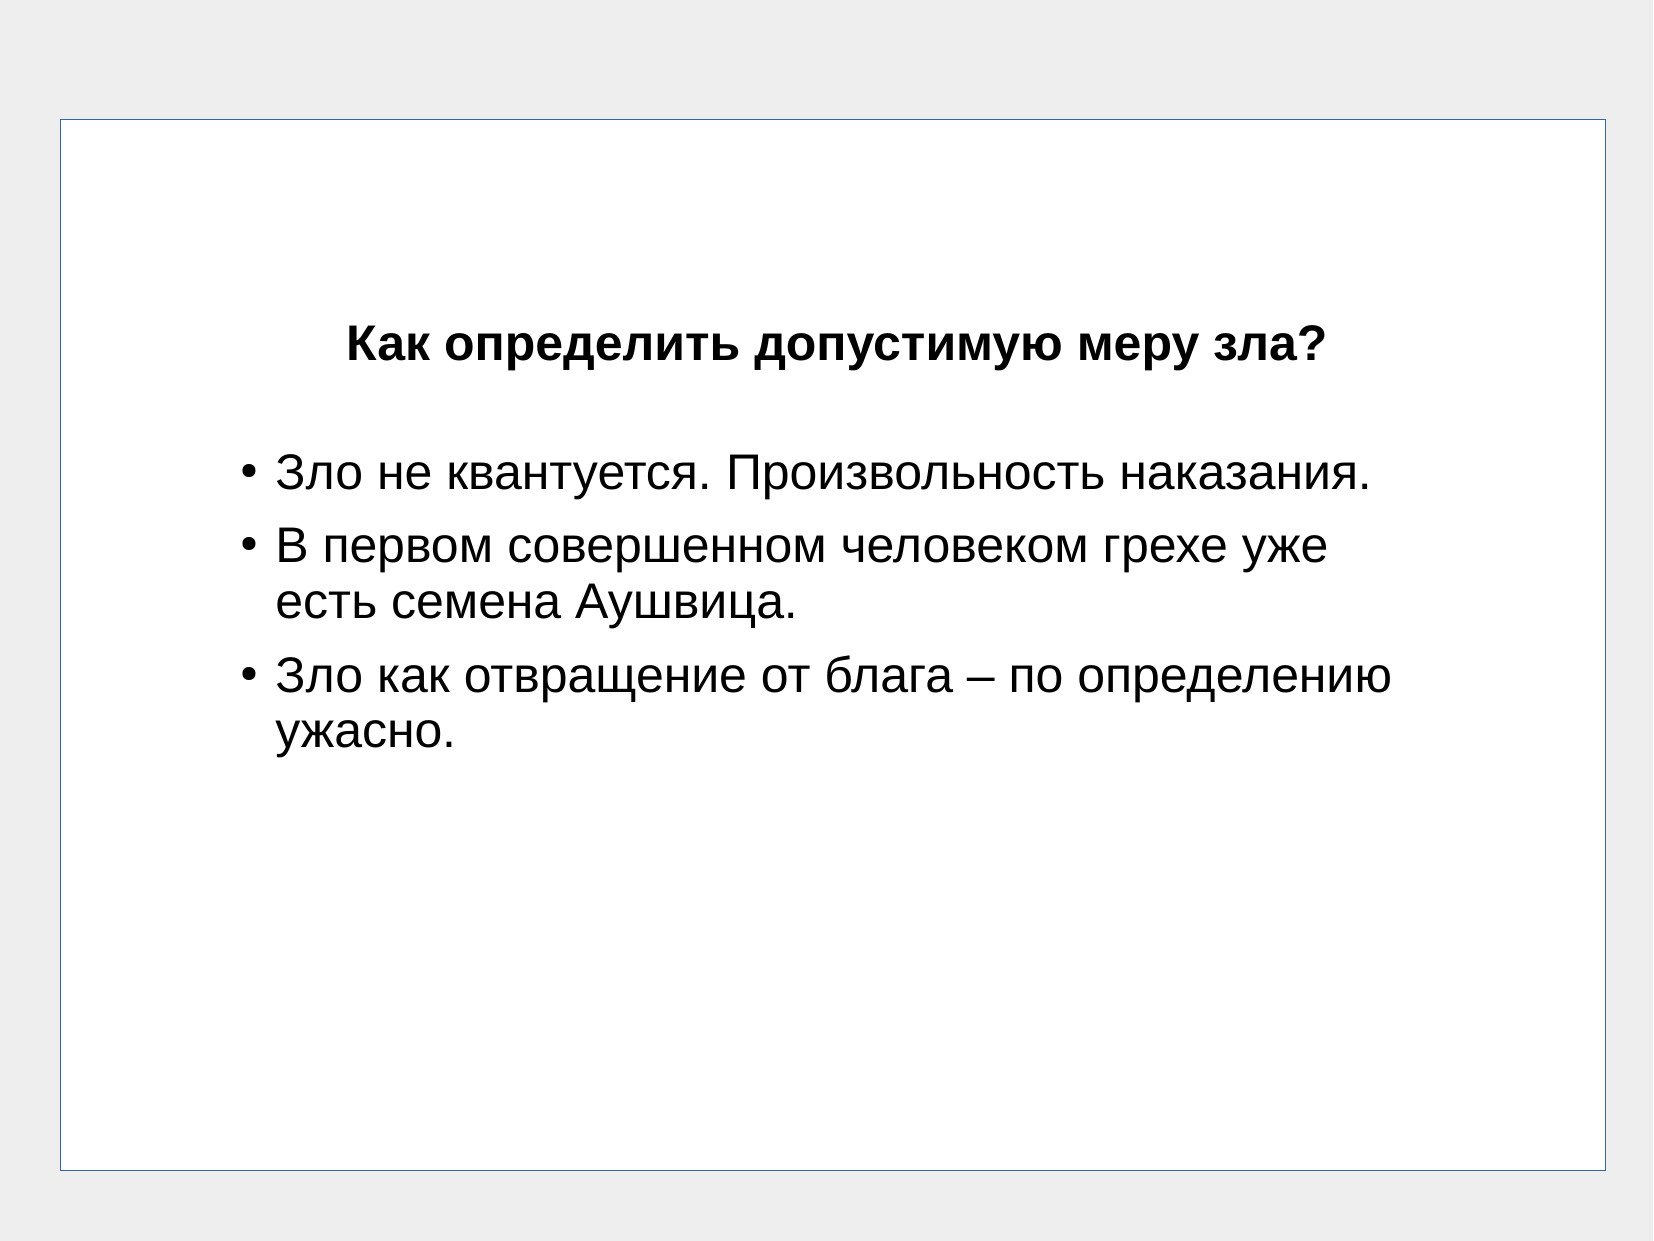

Как определить допустимую меру зла?
Зло не квантуется. Произвольность наказания.
В первом совершенном человеком грехе уже есть семена Аушвица.
Зло как отвращение от блага – по определению ужасно.